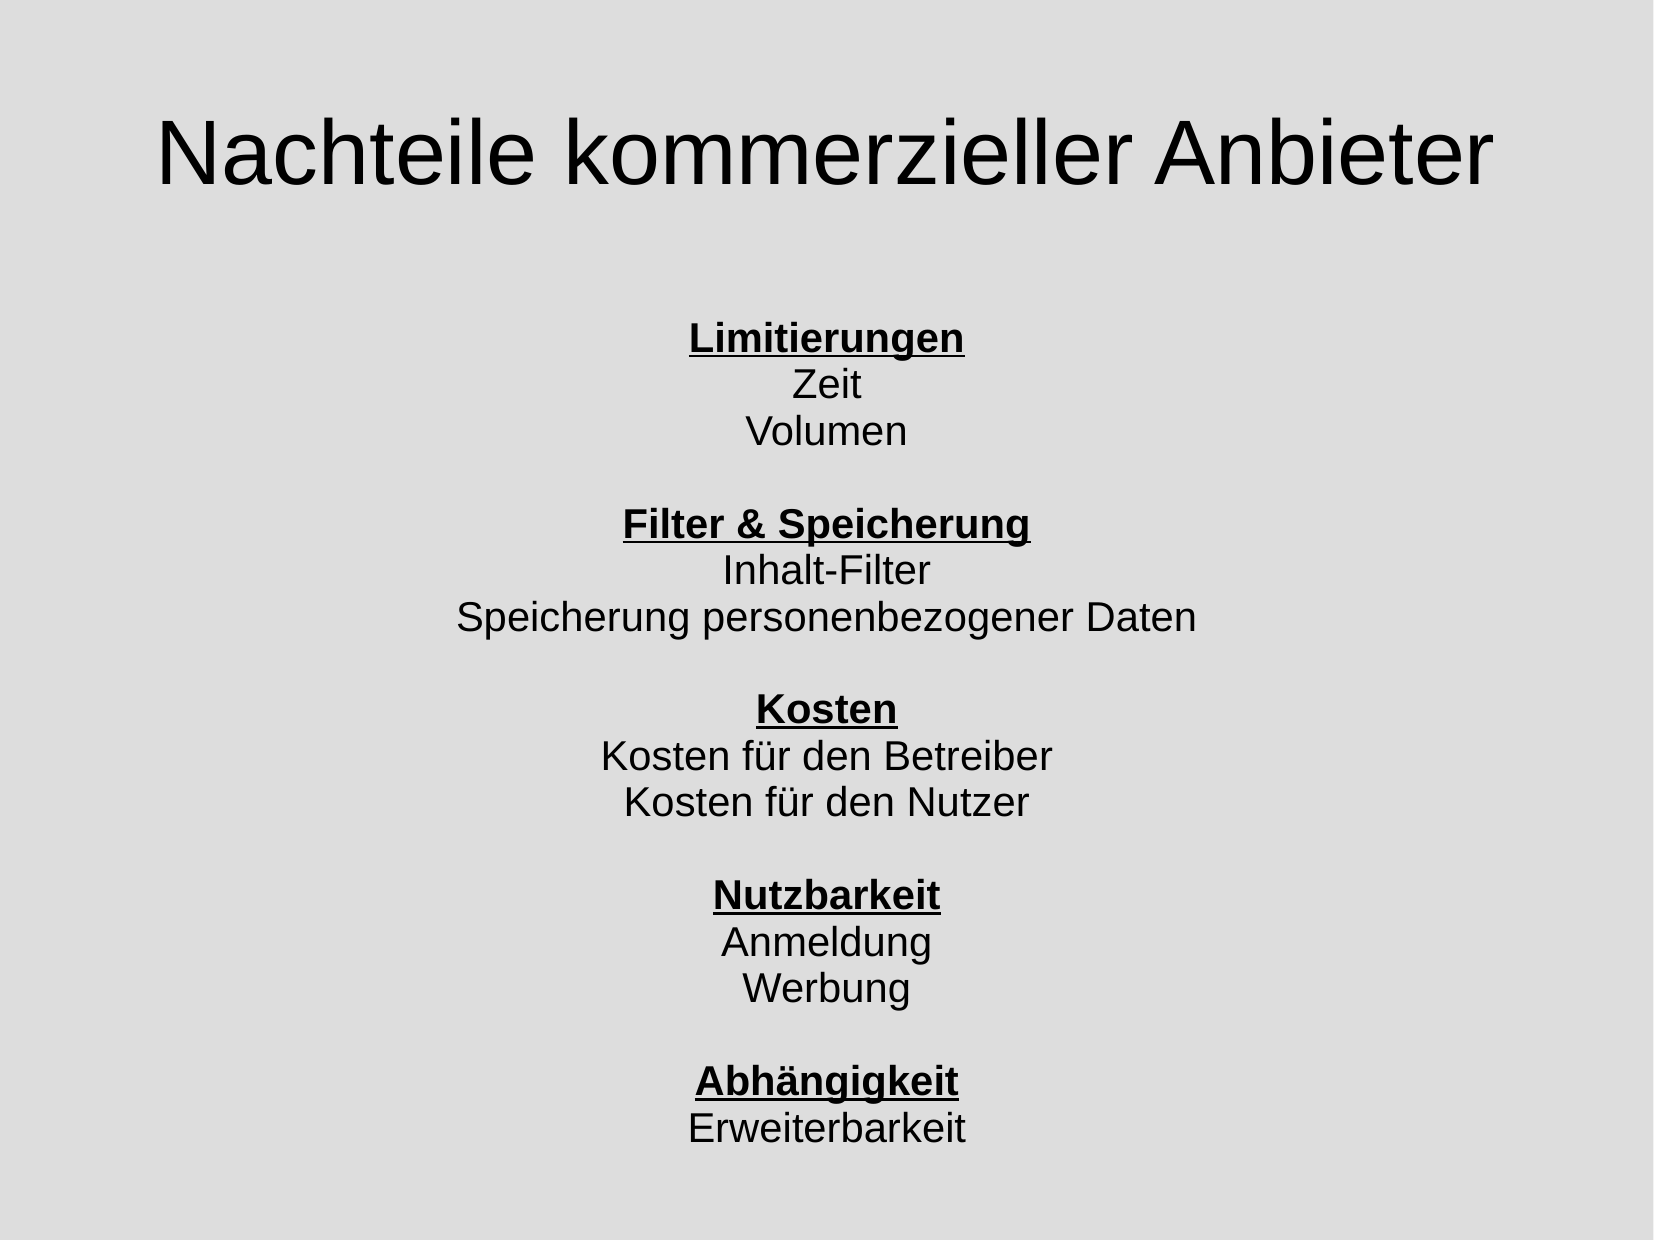

# Nachteile kommerzieller Anbieter
Limitierungen
Zeit
Volumen
Filter & Speicherung
Inhalt-Filter
Speicherung personenbezogener Daten
Kosten
Kosten für den Betreiber
Kosten für den Nutzer
Nutzbarkeit
Anmeldung
Werbung
Abhängigkeit
Erweiterbarkeit